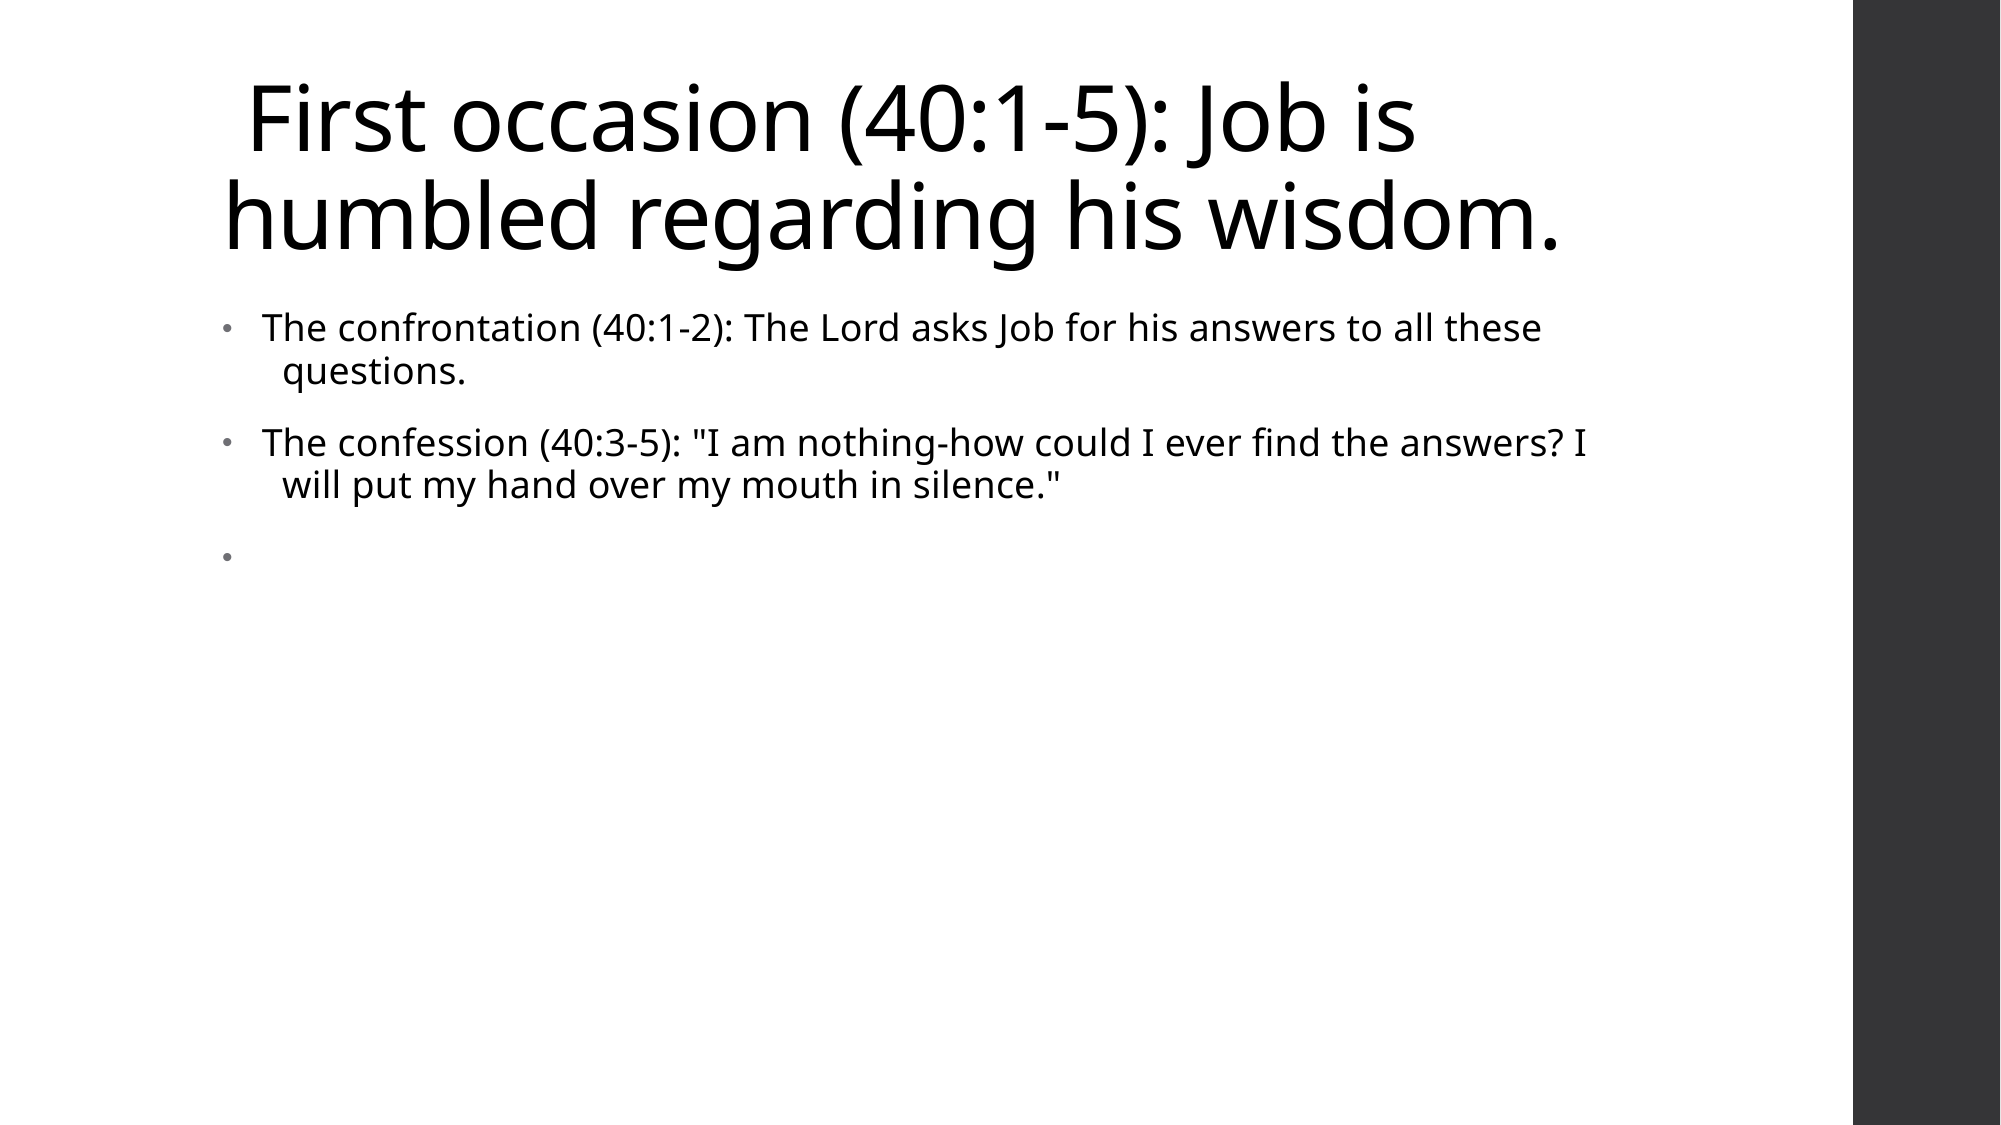

# First occasion (40:1-5): Job is humbled regarding his wisdom.
 The confrontation (40:1-2): The Lord asks Job for his answers to all these questions.
 The confession (40:3-5): "I am nothing-how could I ever find the answers? I will put my hand over my mouth in silence."